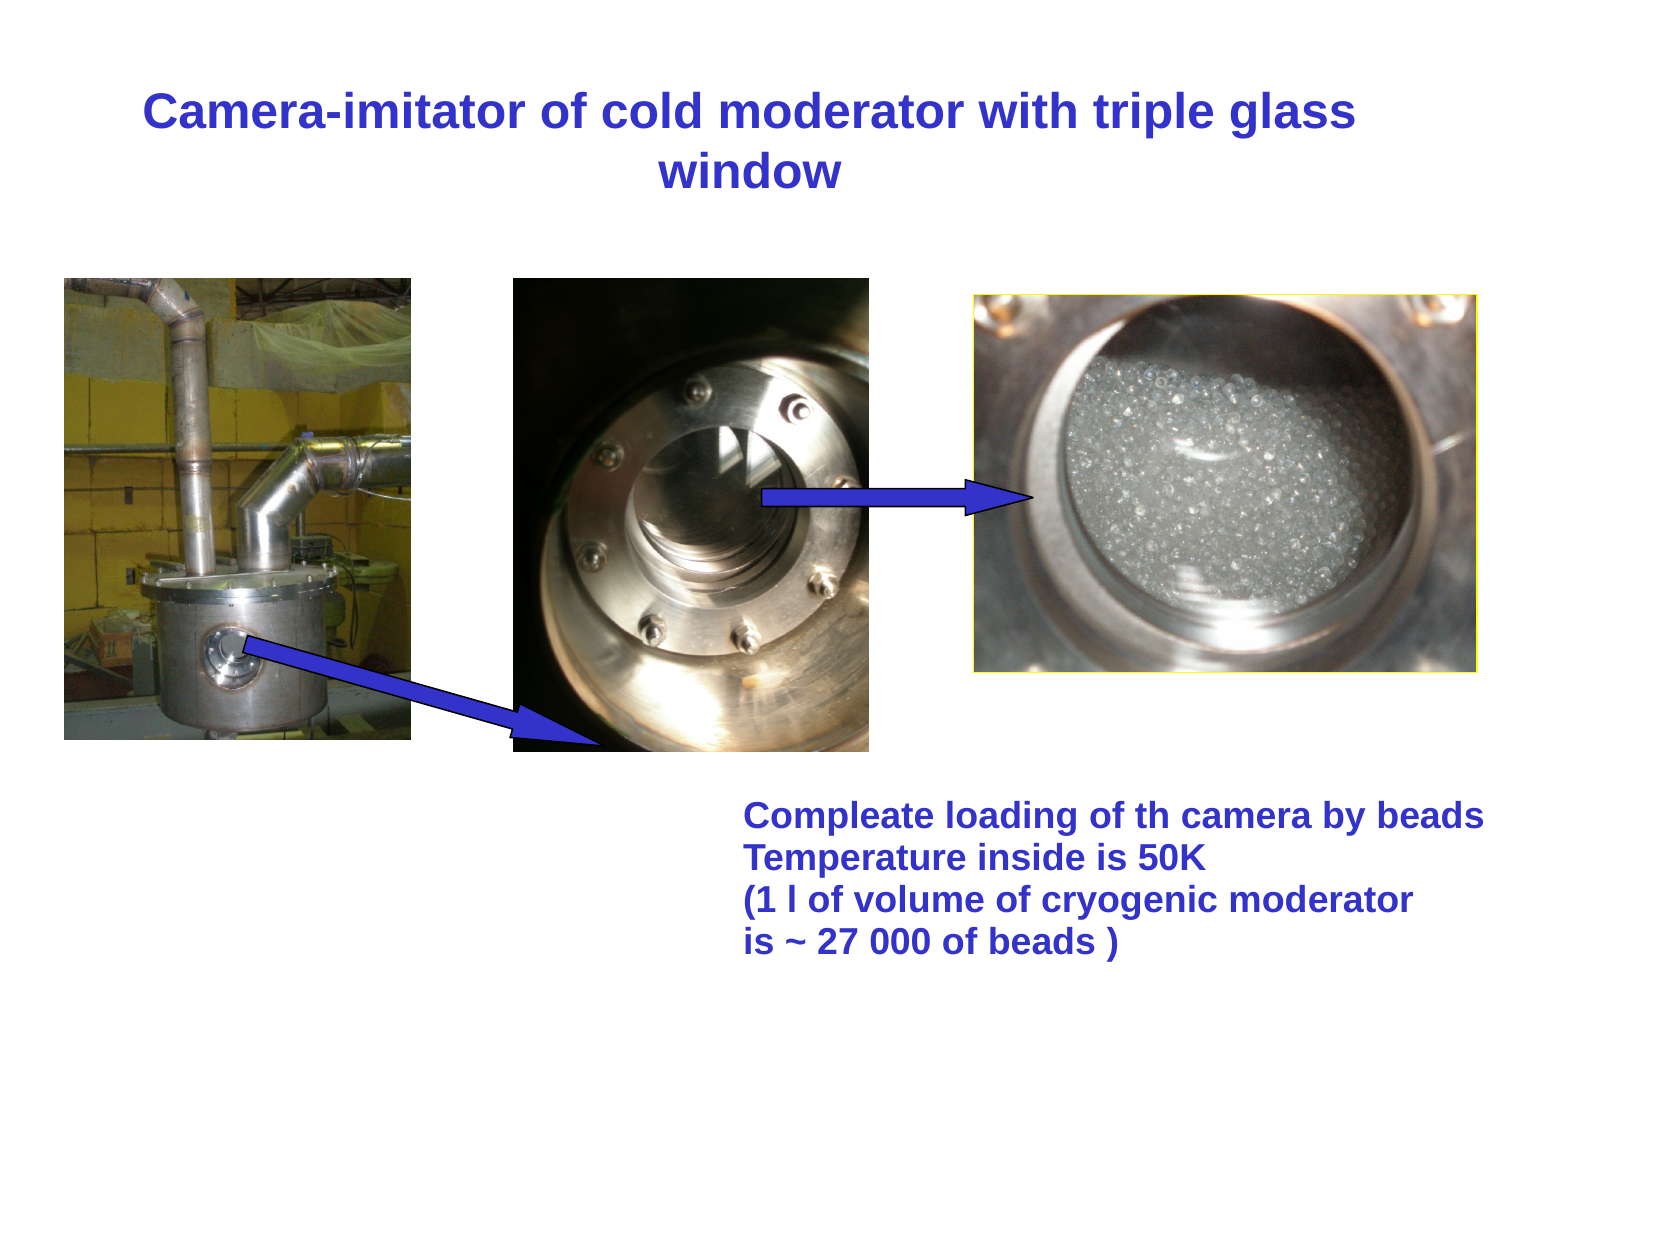

# Camera-imitator of cold moderator with triple glass window
Compleate loading of th camera by beads
Temperature inside is 50K
(1 l of volume of cryogenic moderator
is ~ 27 000 of beads )